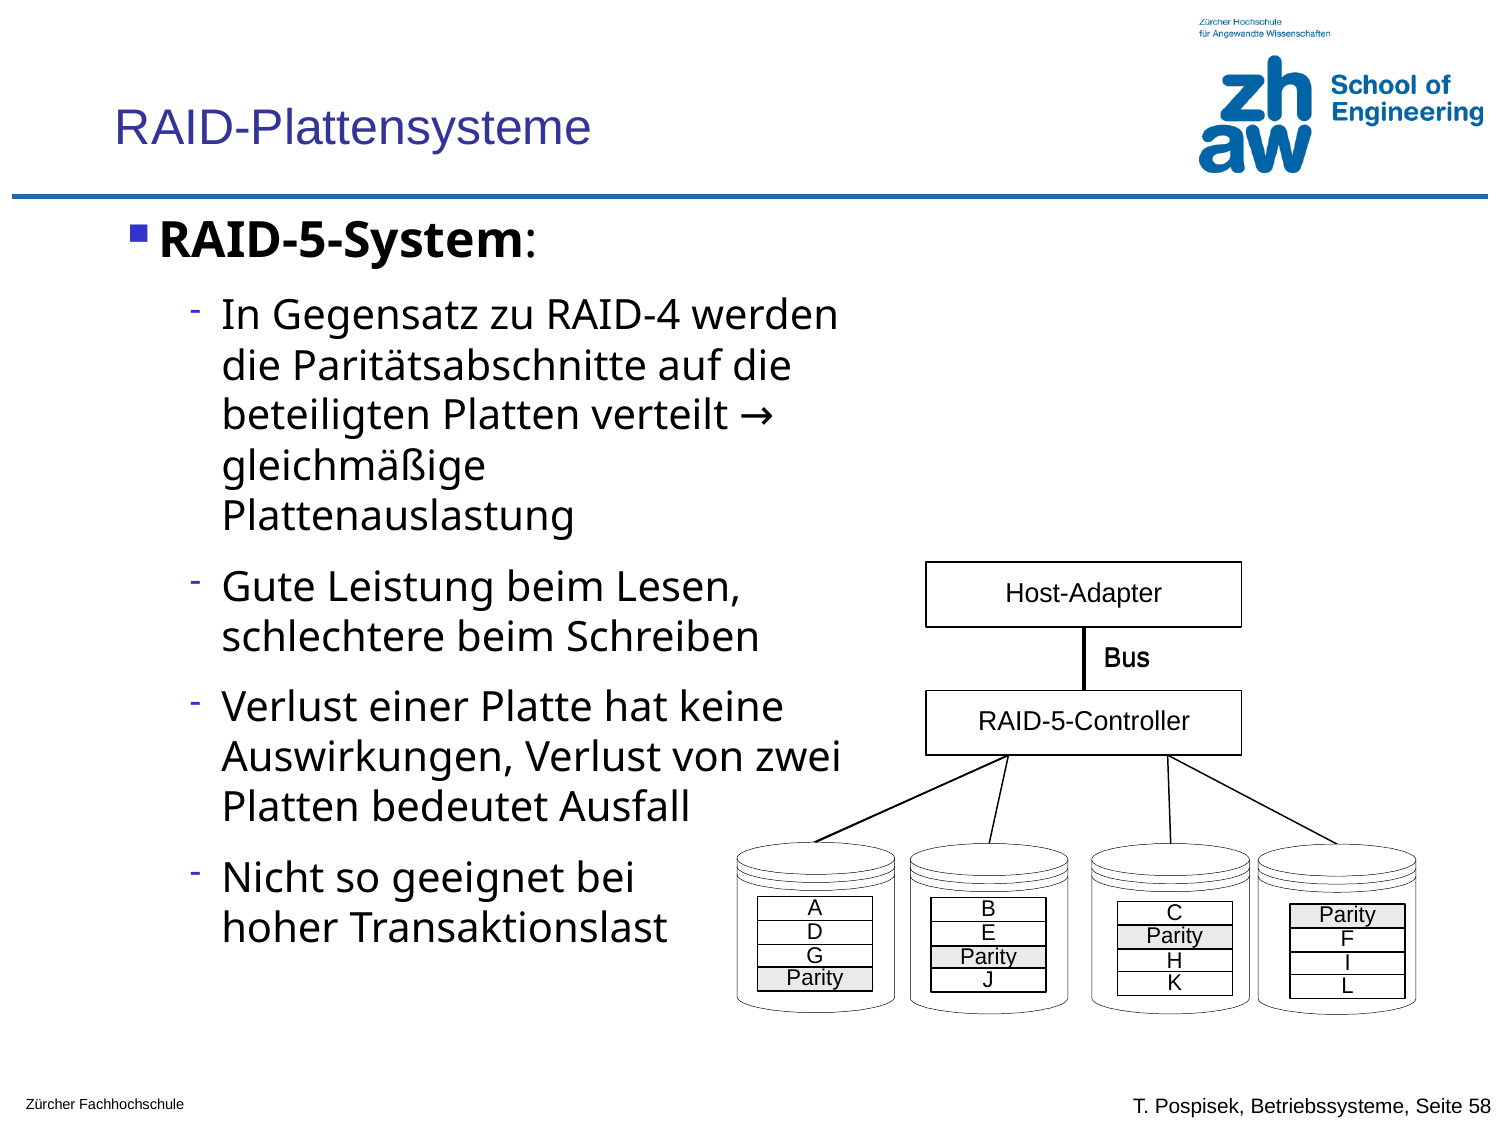

# RAID-Plattensysteme
RAID-5-System:
In Gegensatz zu RAID-4 werden die Paritätsabschnitte auf die beteiligten Platten verteilt → gleichmäßige Plattenauslastung
Gute Leistung beim Lesen, schlechtere beim Schreiben
Verlust einer Platte hat keine Auswirkungen, Verlust von zwei Platten bedeutet Ausfall
Nicht so geeignet bei
hoher Transaktionslast